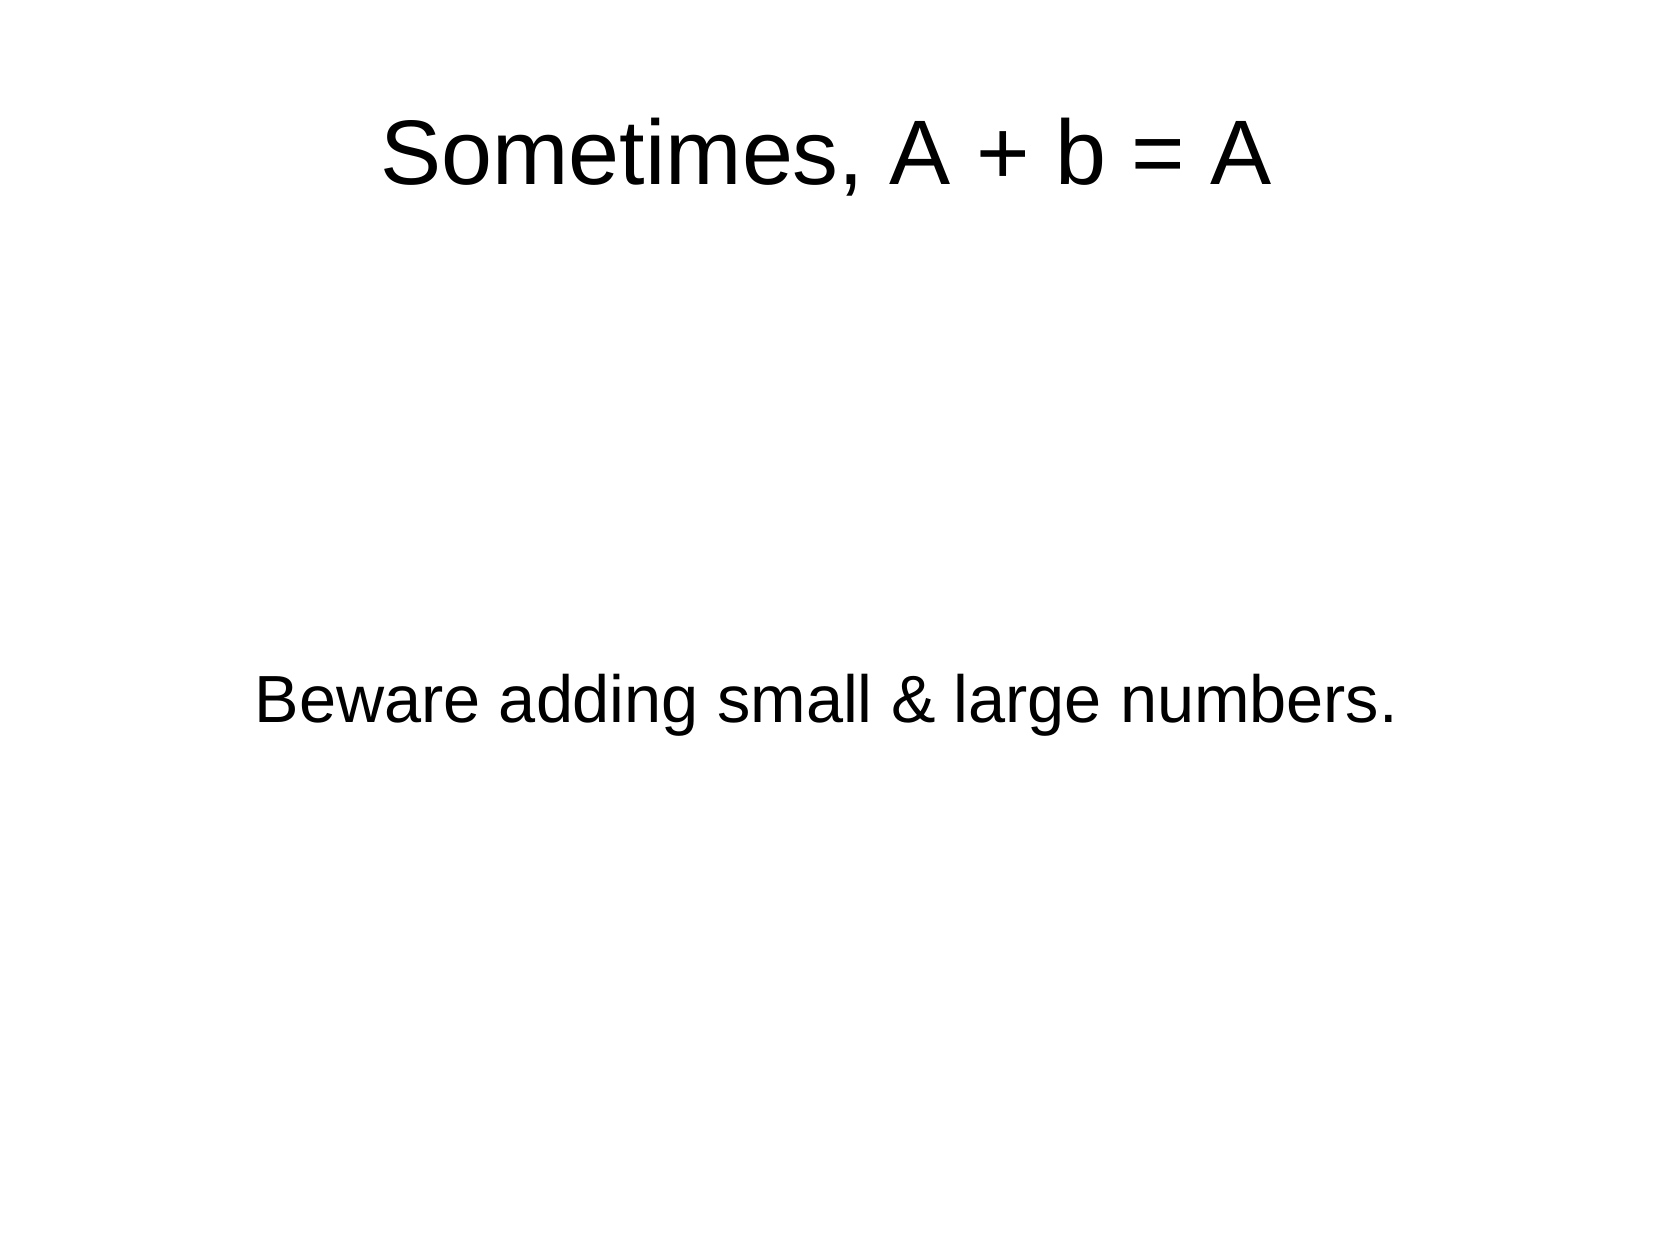

# Sometimes, A + b = A
Beware adding small & large numbers.